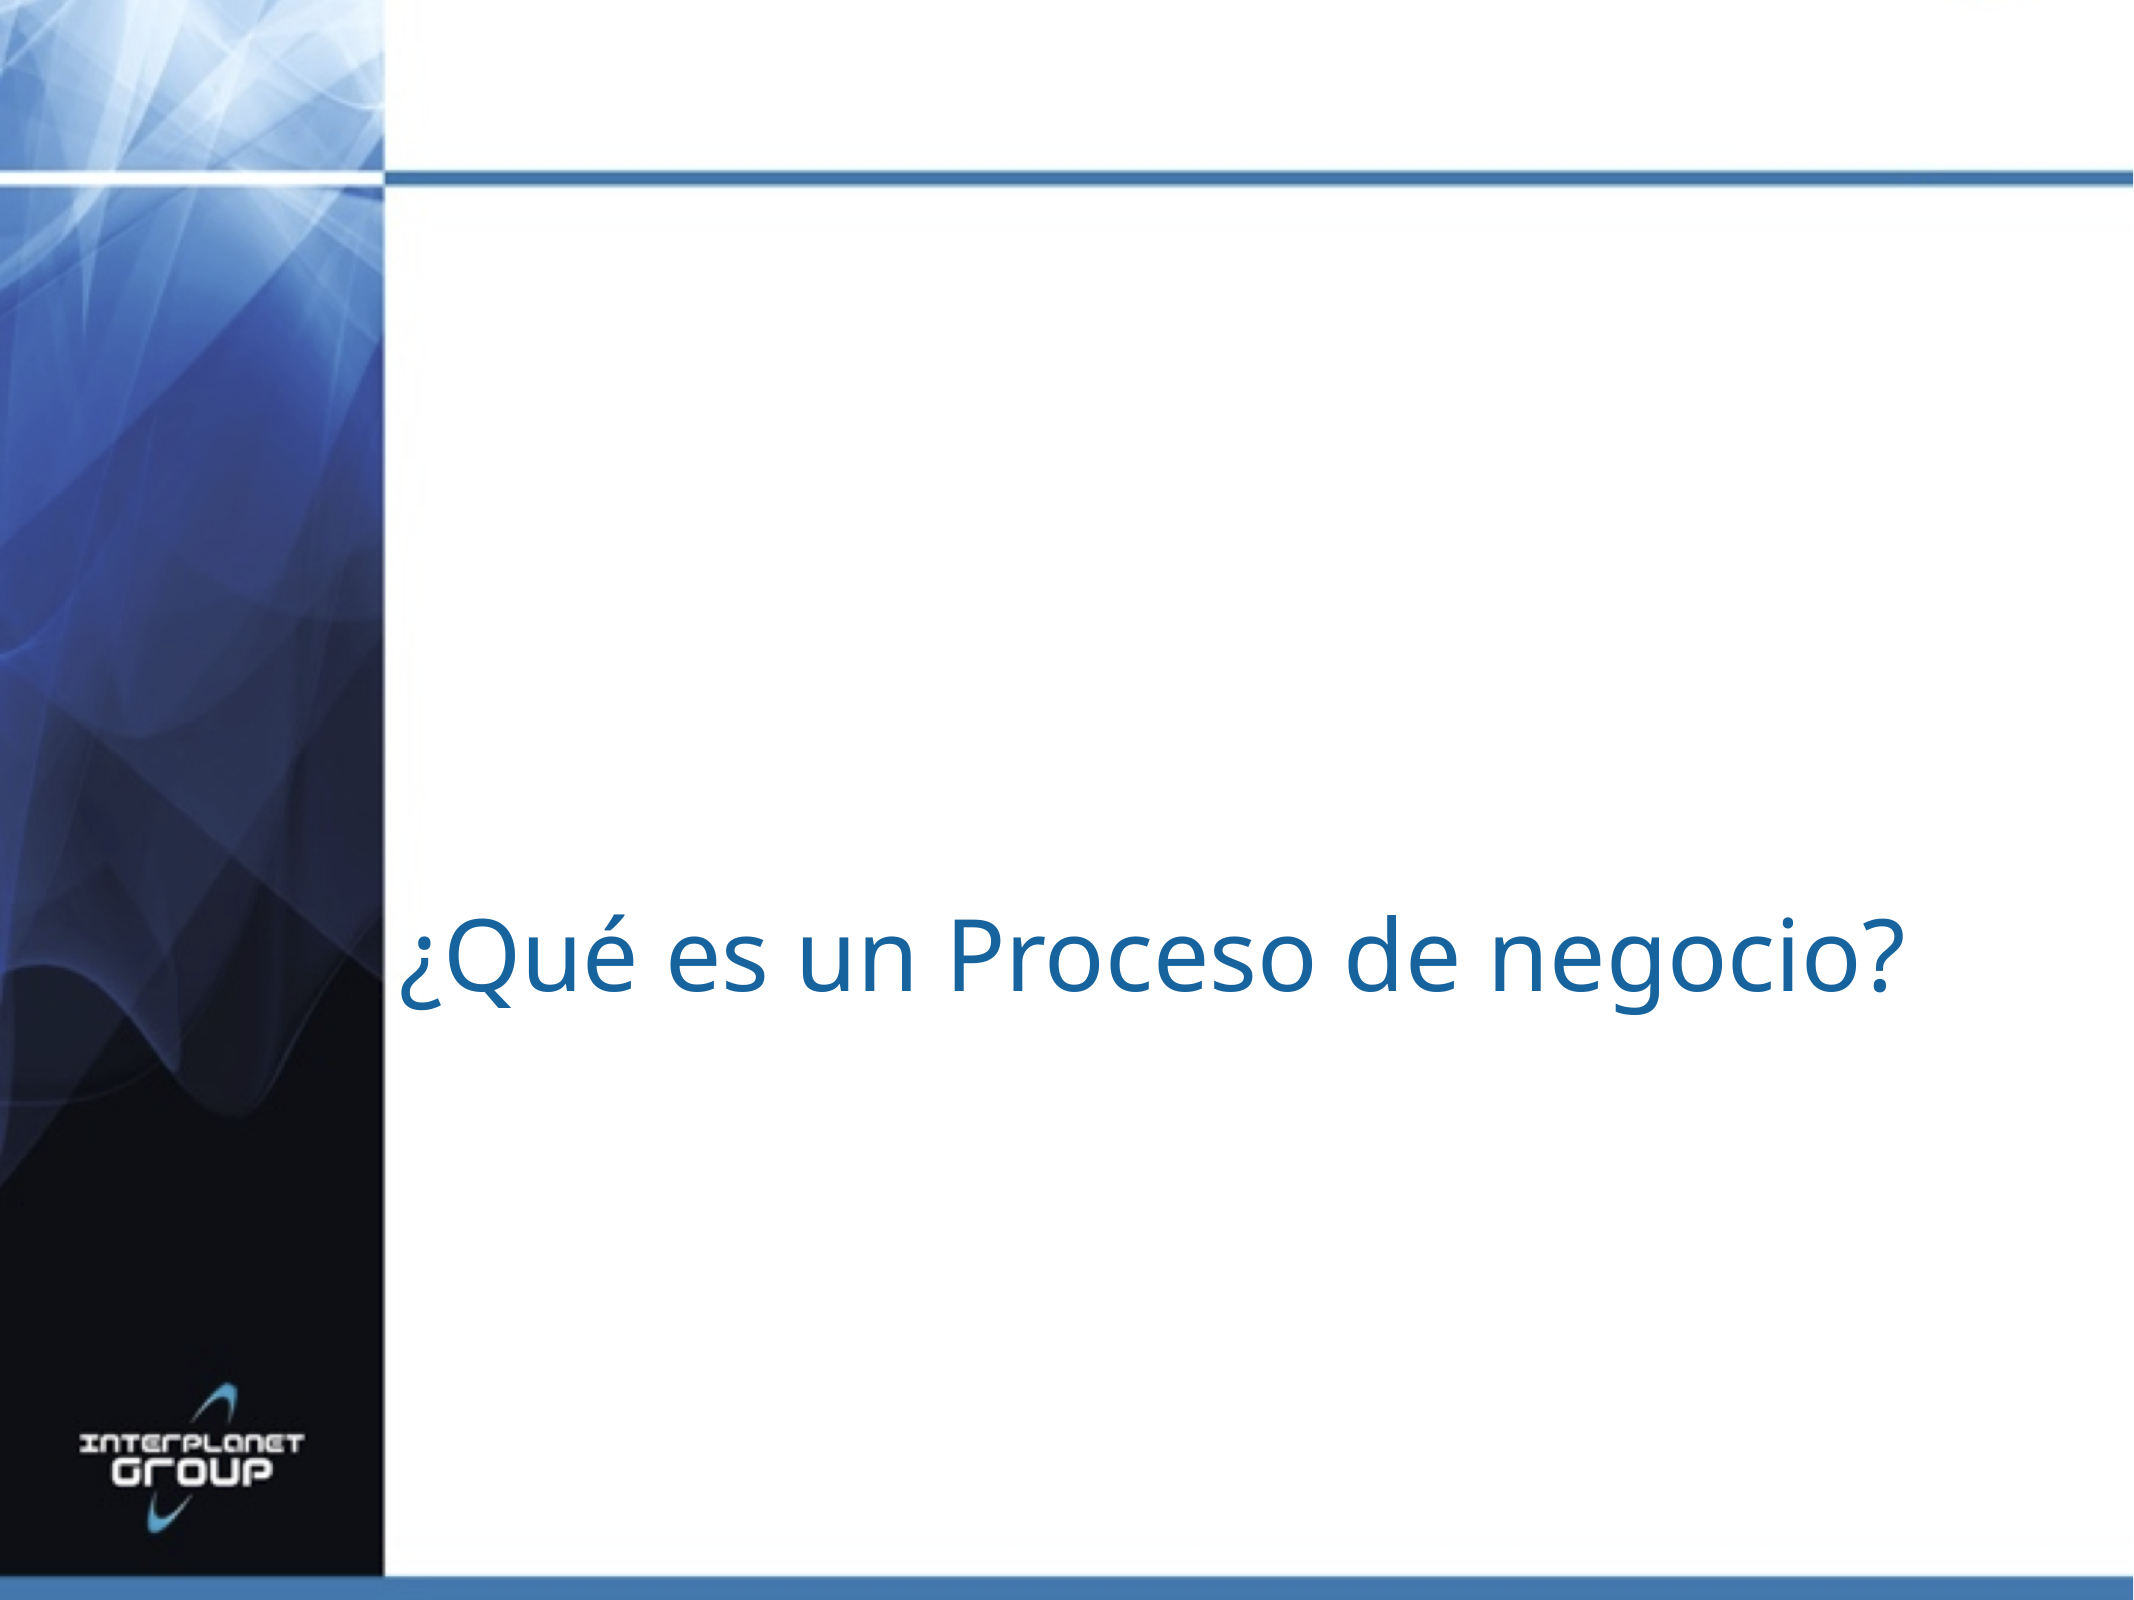

#
¿Qué es un Proceso de negocio?